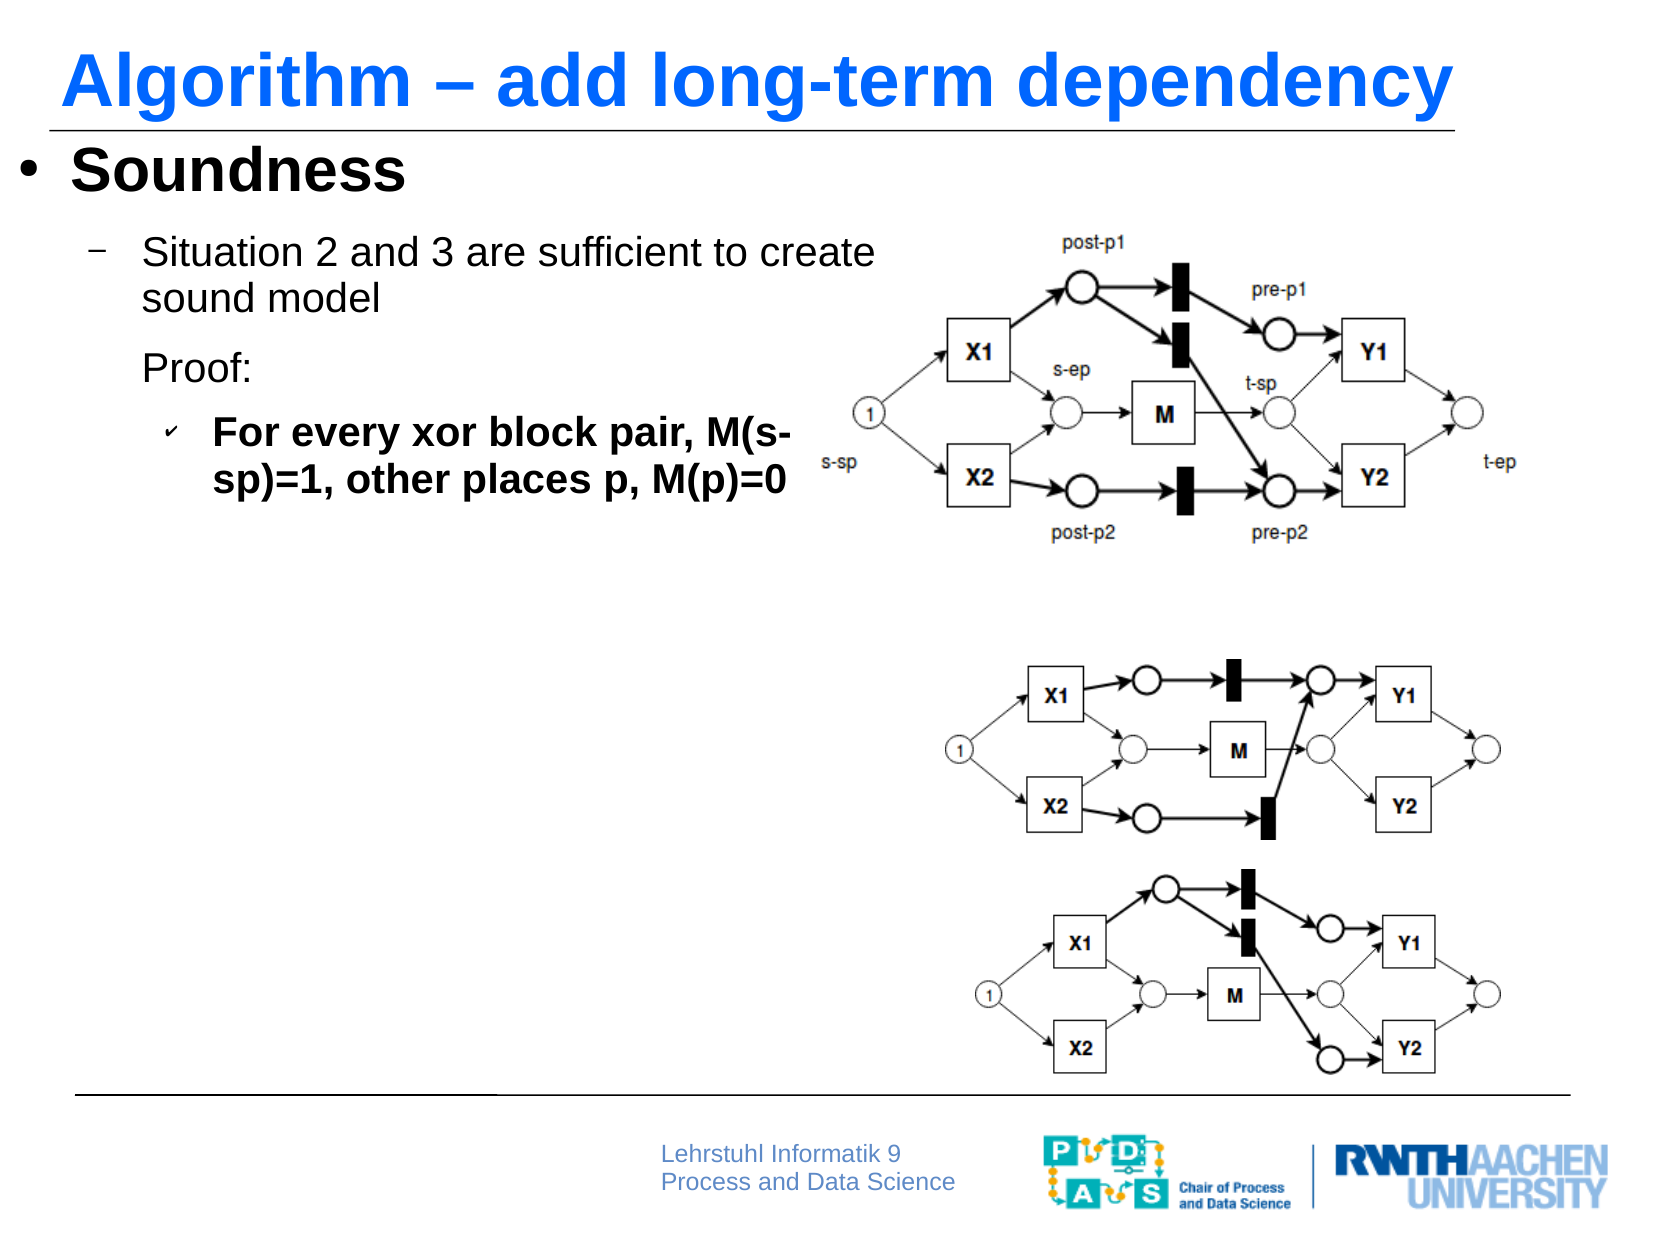

# Algorithm – add long-term dependency
Soundness
Situation 2 and 3 are sufficient to create sound model
Proof:
For every xor block pair, M(s-sp)=1, other places p, M(p)=0